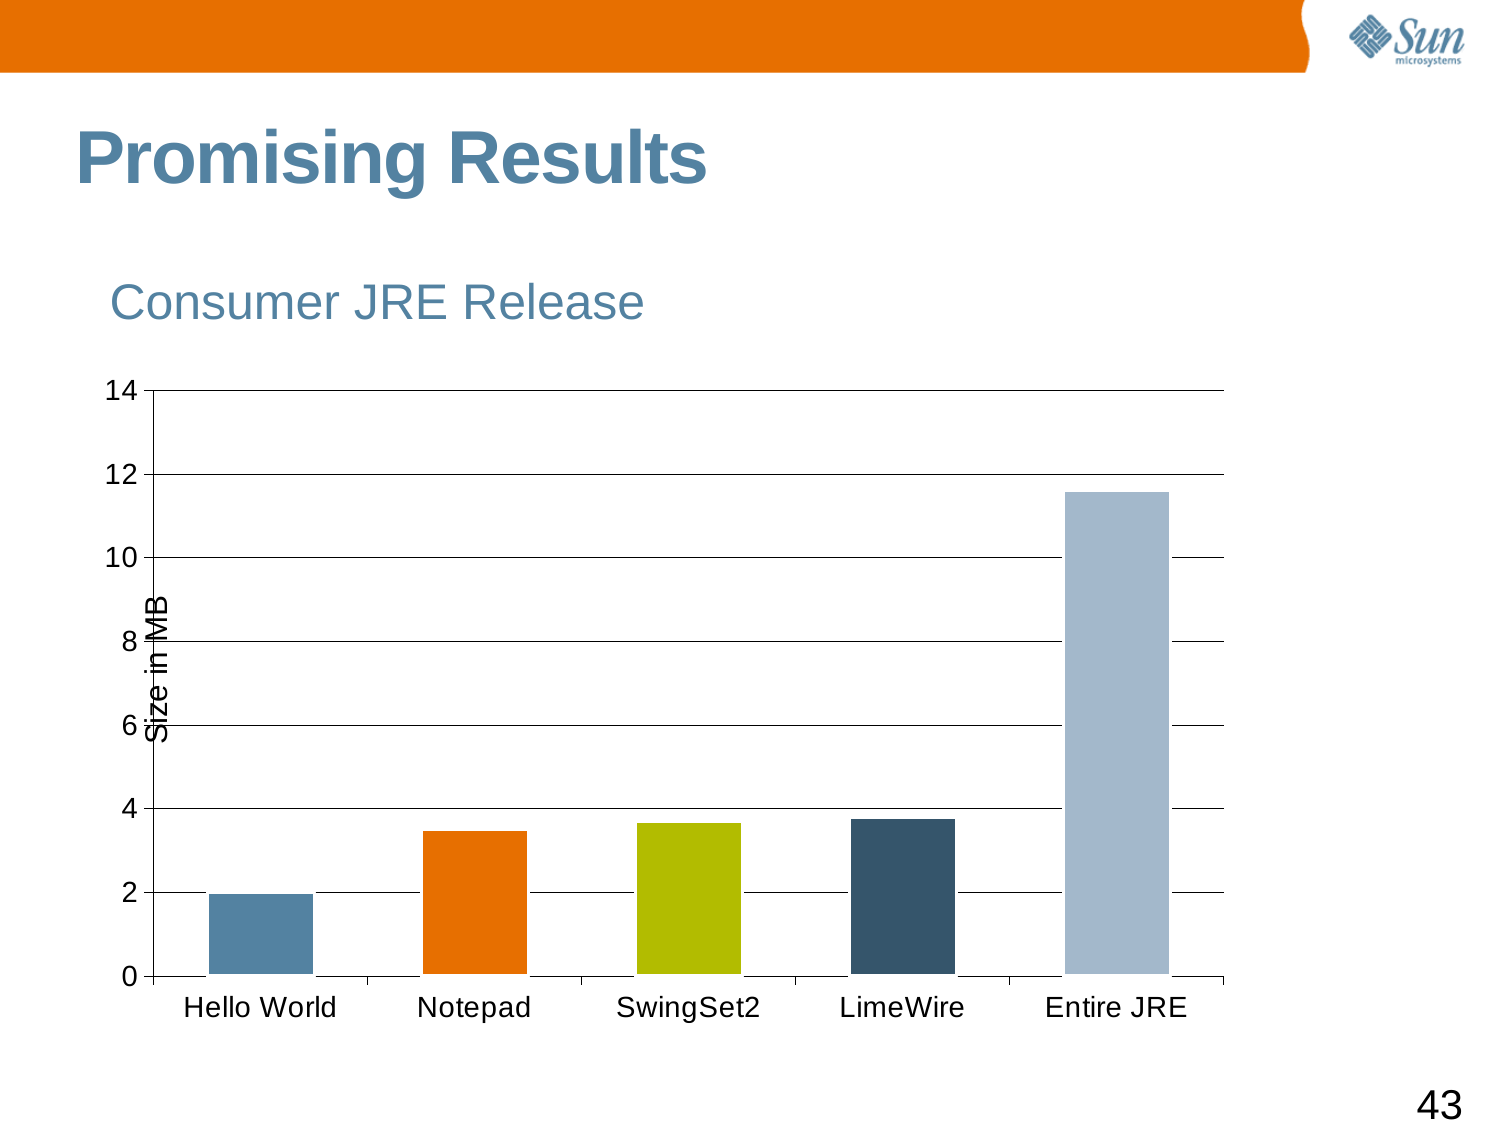

# Promising Results
Consumer JRE Release
### Chart
| Category | Size in MB |
|---|---|
| Hello World | 2.0 |
| Notepad | 3.5 |
| SwingSet2 | 3.7 |
| LimeWire | 3.8 |
| Entire JRE | 11.6 |